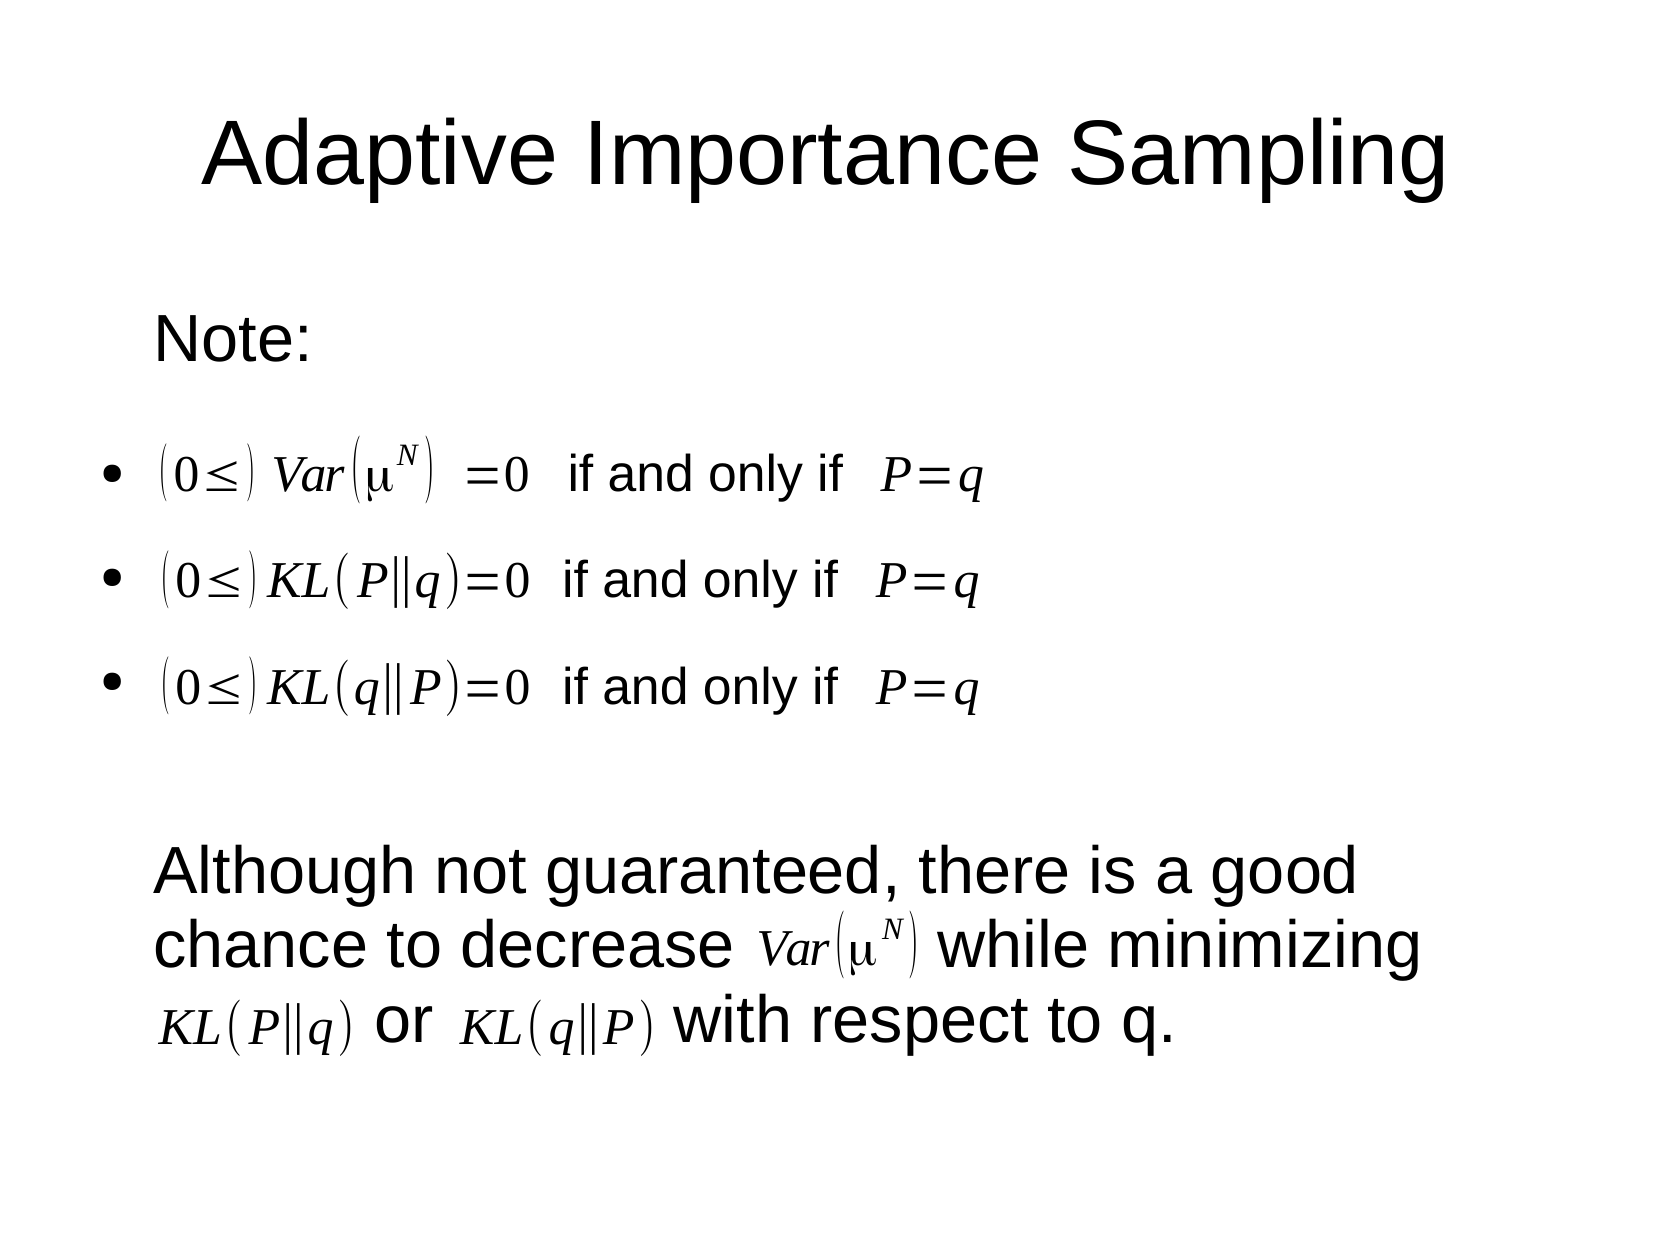

Adaptive Importance Sampling
Note:
#
Although not guaranteed, there is a good chance to decrease while minimizing
 or with respect to q.